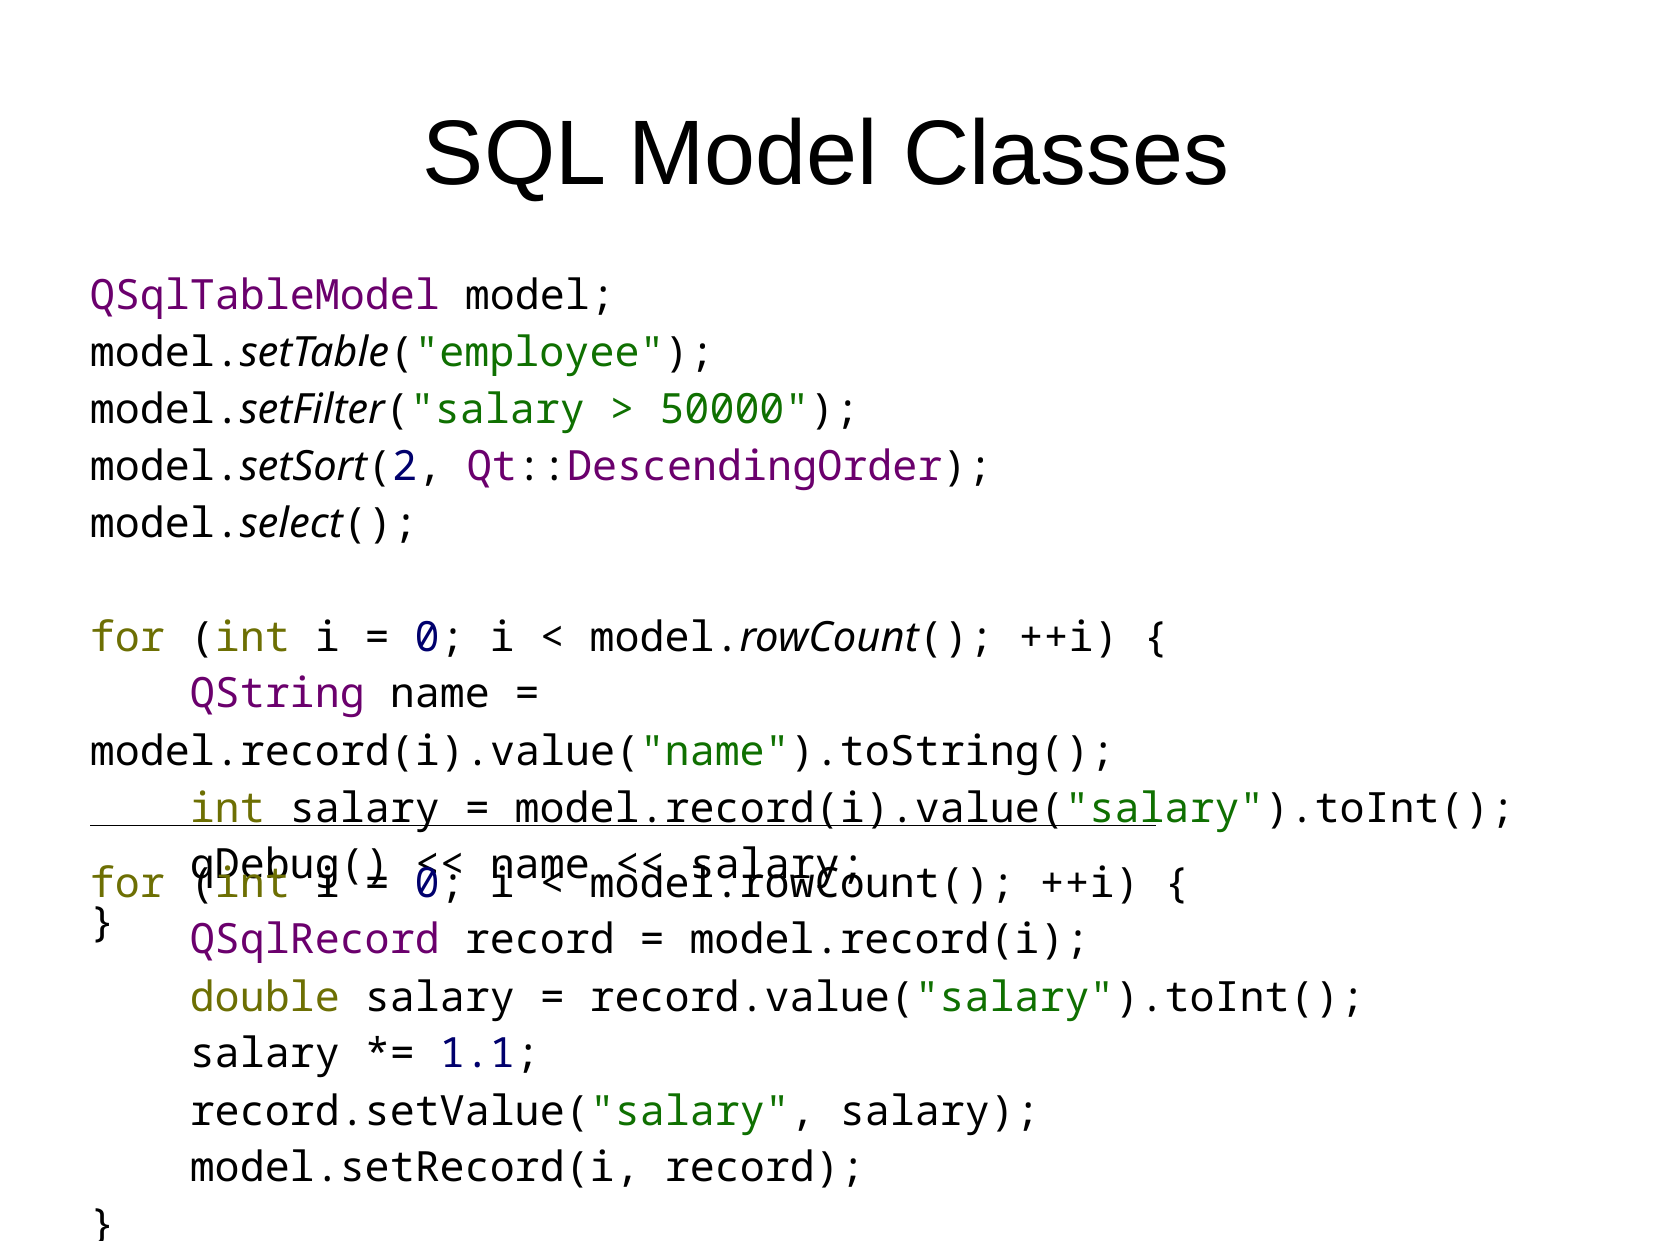

# SQL Model Classes
QSqlTableModel model;
model.setTable("employee");
model.setFilter("salary > 50000");
model.setSort(2, Qt::DescendingOrder);
model.select();
for (int i = 0; i < model.rowCount(); ++i) {
 QString name = model.record(i).value("name").toString();
 int salary = model.record(i).value("salary").toInt();
 qDebug() << name << salary;
}
for (int i = 0; i < model.rowCount(); ++i) {
 QSqlRecord record = model.record(i);
 double salary = record.value("salary").toInt();
 salary *= 1.1;
 record.setValue("salary", salary);
 model.setRecord(i, record);
}
model.submitAll();